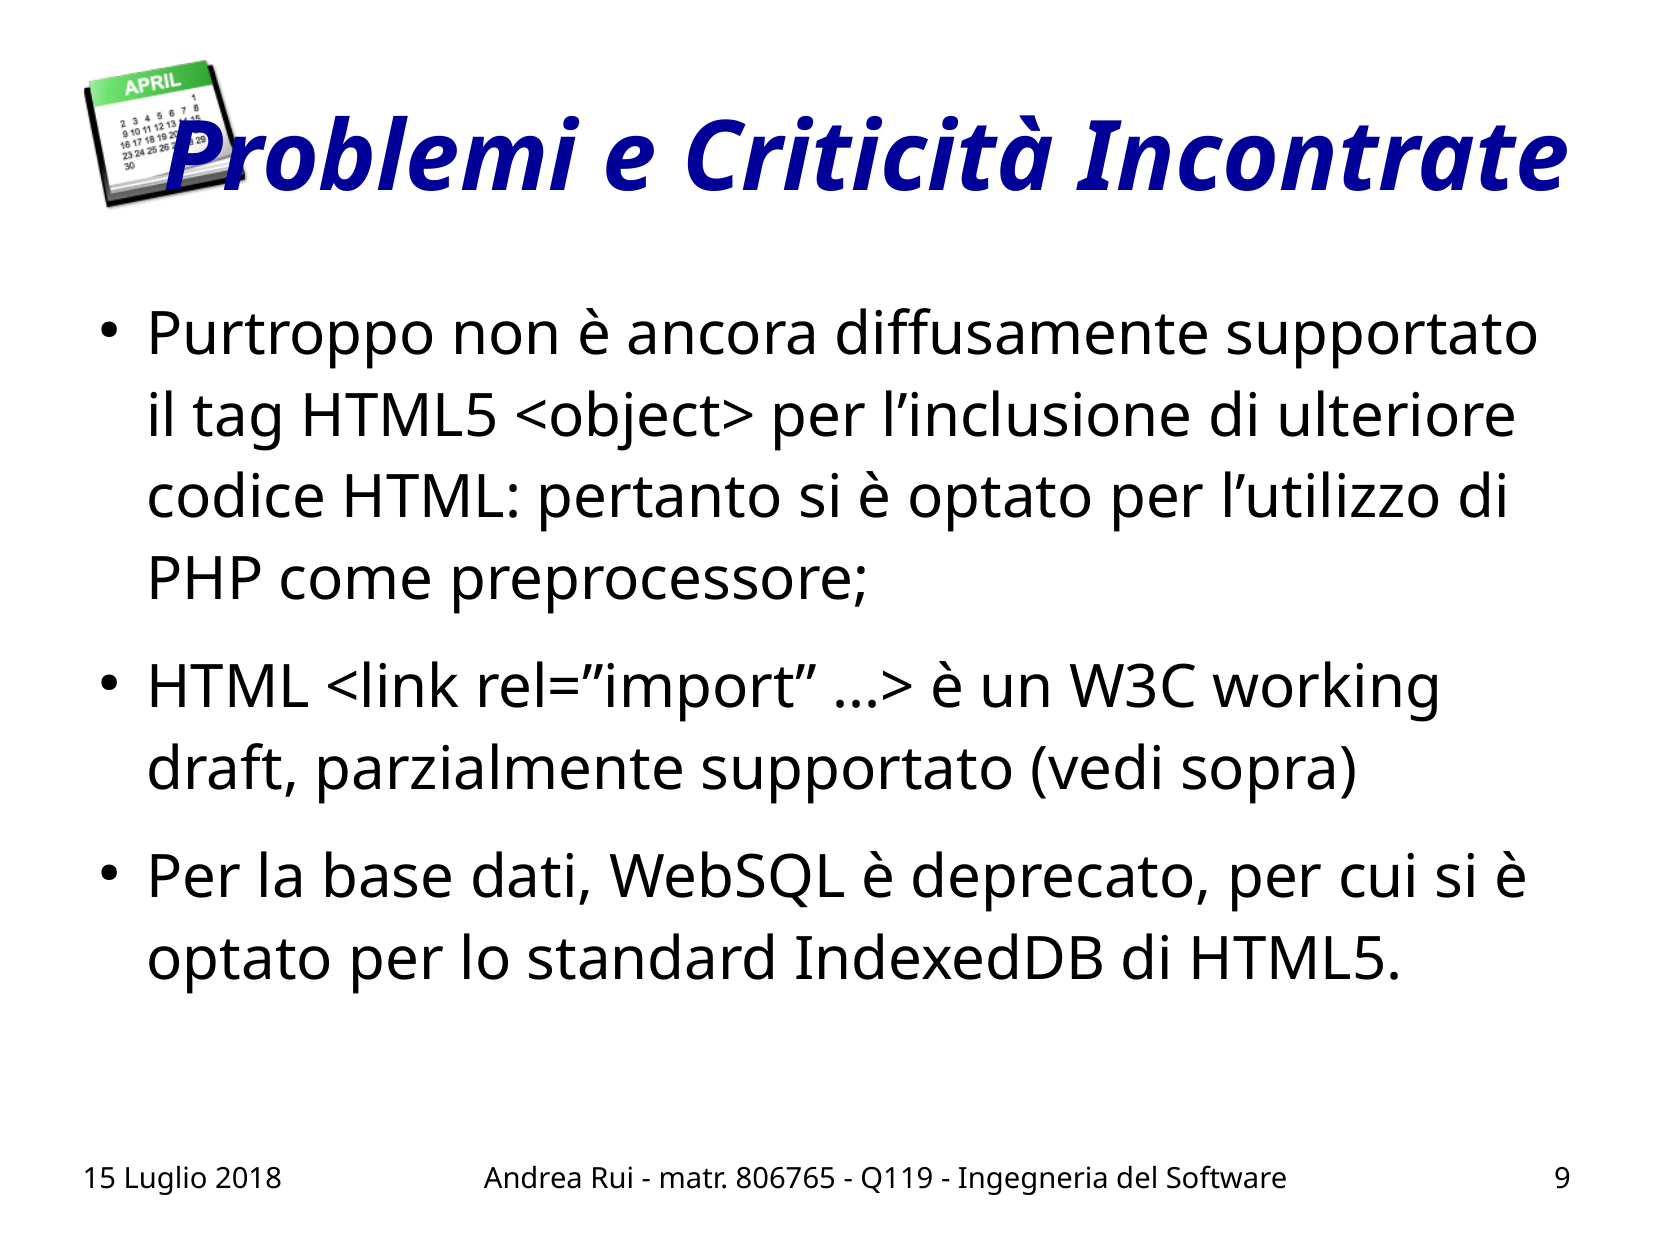

# Problemi e Criticità Incontrate
Purtroppo non è ancora diffusamente supportato il tag HTML5 <object> per l’inclusione di ulteriore codice HTML: pertanto si è optato per l’utilizzo di PHP come preprocessore;
HTML <link rel=”import” ...> è un W3C working draft, parzialmente supportato (vedi sopra)
Per la base dati, WebSQL è deprecato, per cui si è optato per lo standard IndexedDB di HTML5.
15 Luglio 2018
Andrea Rui - matr. 806765 - Q119 - Ingegneria del Software
9